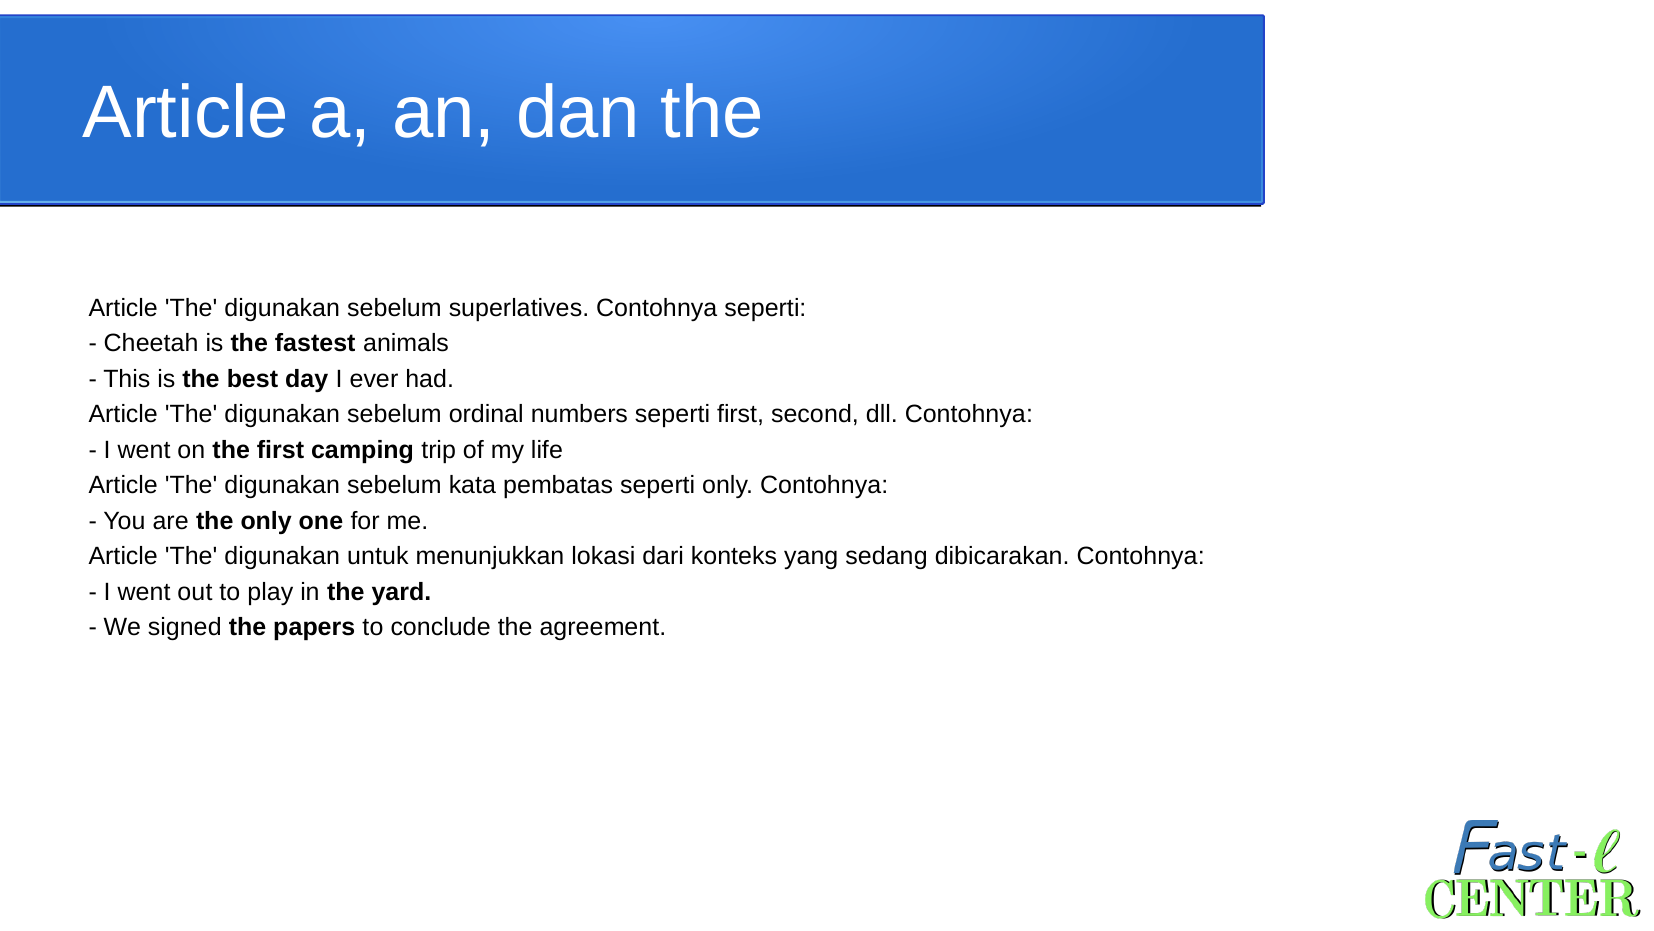

# Article a, an, dan the
Article 'The' digunakan sebelum superlatives. Contohnya seperti:
- Cheetah is the fastest animals
- This is the best day I ever had.
Article 'The' digunakan sebelum ordinal numbers seperti first, second, dll. Contohnya:
- I went on the first camping trip of my life
Article 'The' digunakan sebelum kata pembatas seperti only. Contohnya:
- You are the only one for me.
Article 'The' digunakan untuk menunjukkan lokasi dari konteks yang sedang dibicarakan. Contohnya:
- I went out to play in the yard.
- We signed the papers to conclude the agreement.